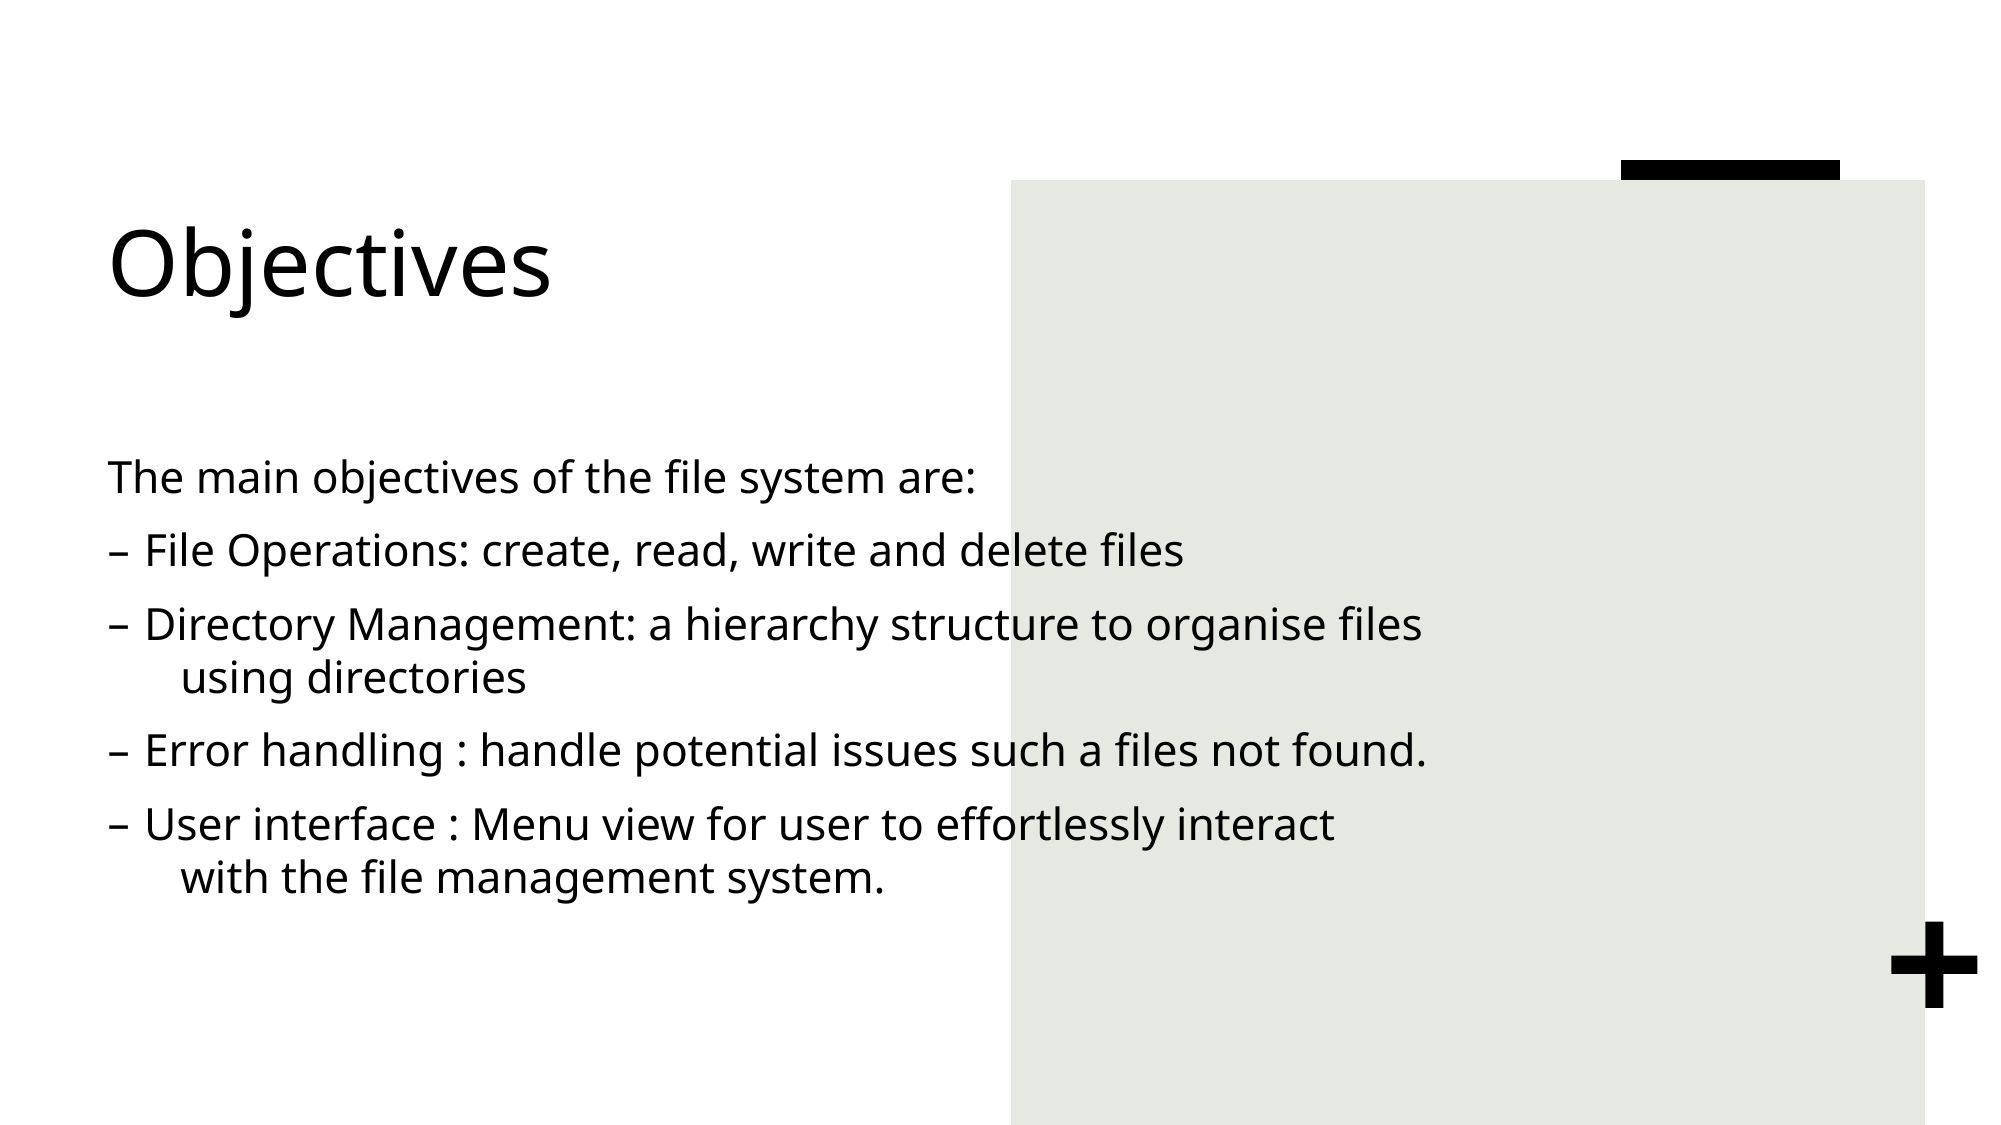

# Objectives
The main objectives of the file system are:
File Operations: create, read, write and delete files
Directory Management: a hierarchy structure to organise files using directories
Error handling : handle potential issues such a files not found.
User interface : Menu view for user to effortlessly interact with the file management system.